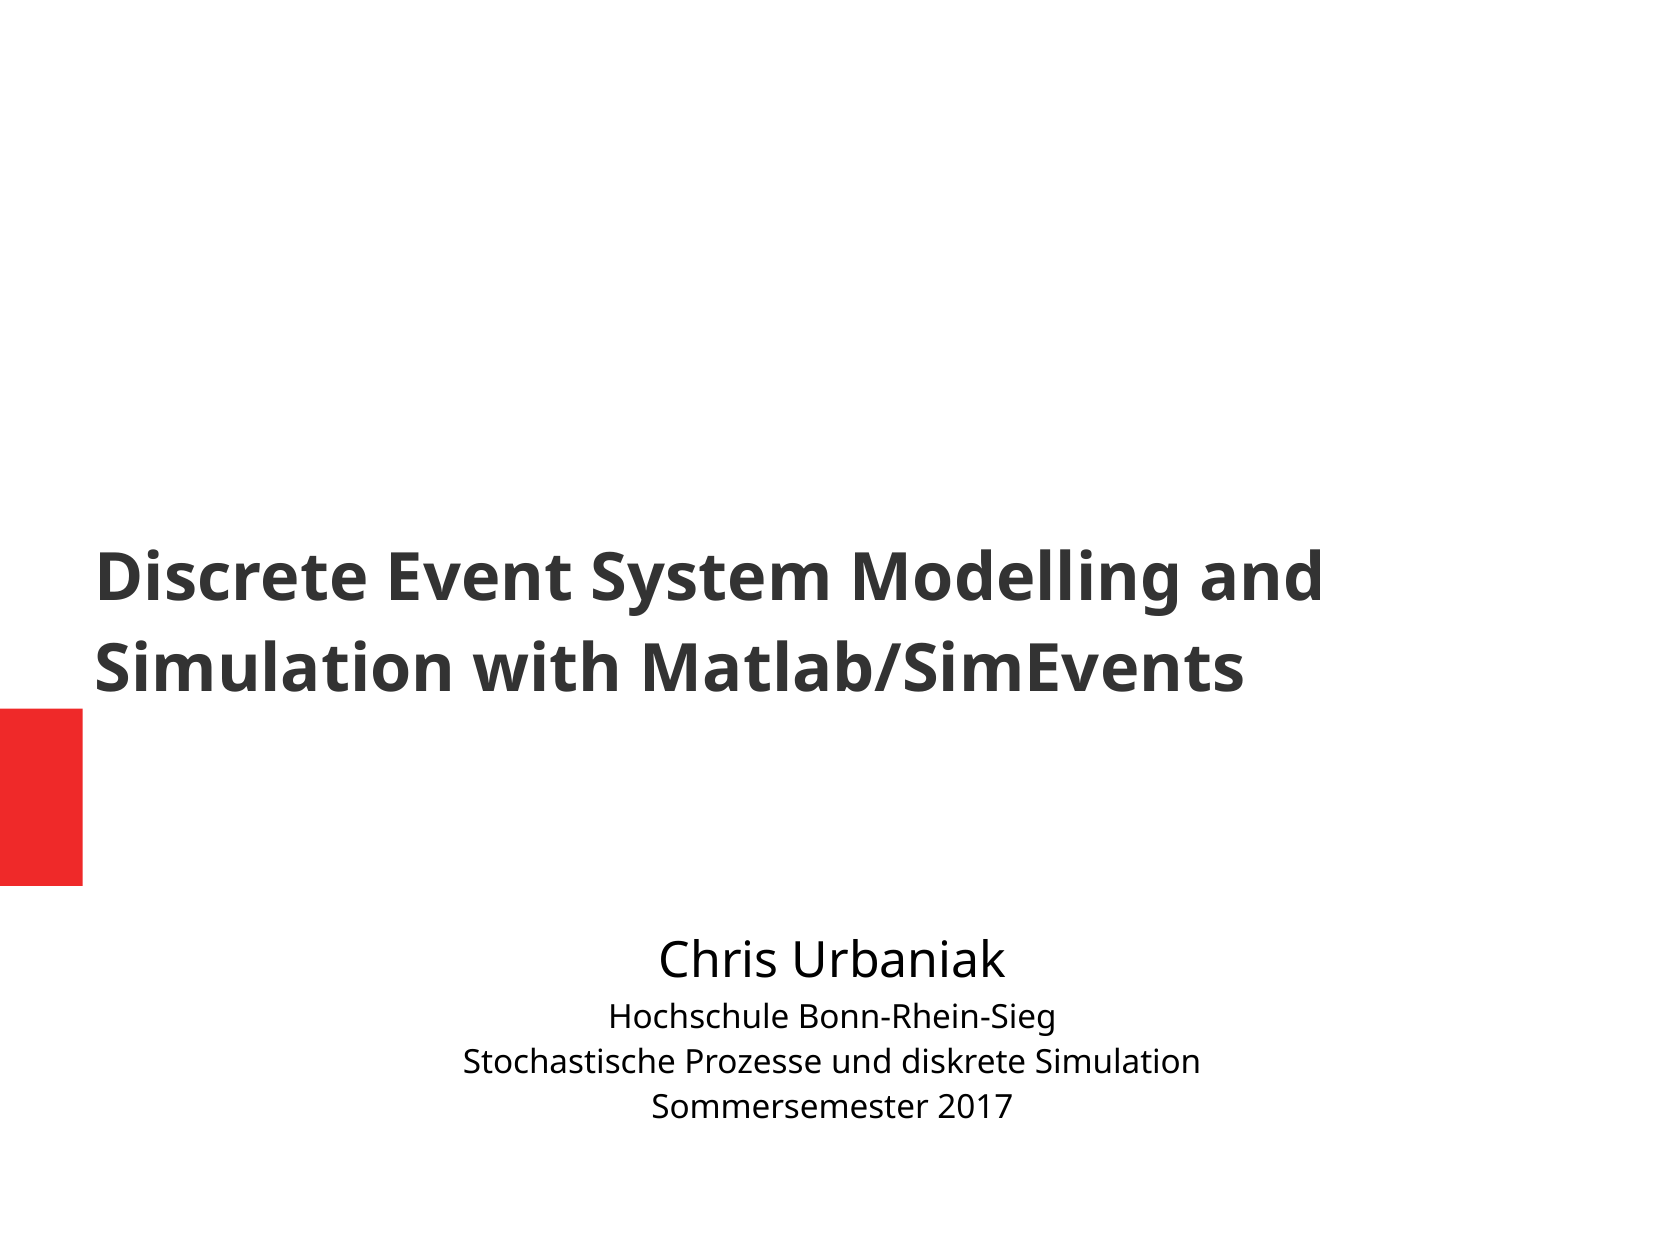

# Discrete Event System Modelling and Simulation with Matlab/SimEvents
Chris Urbaniak
Hochschule Bonn-Rhein-Sieg
Stochastische Prozesse und diskrete Simulation
Sommersemester 2017